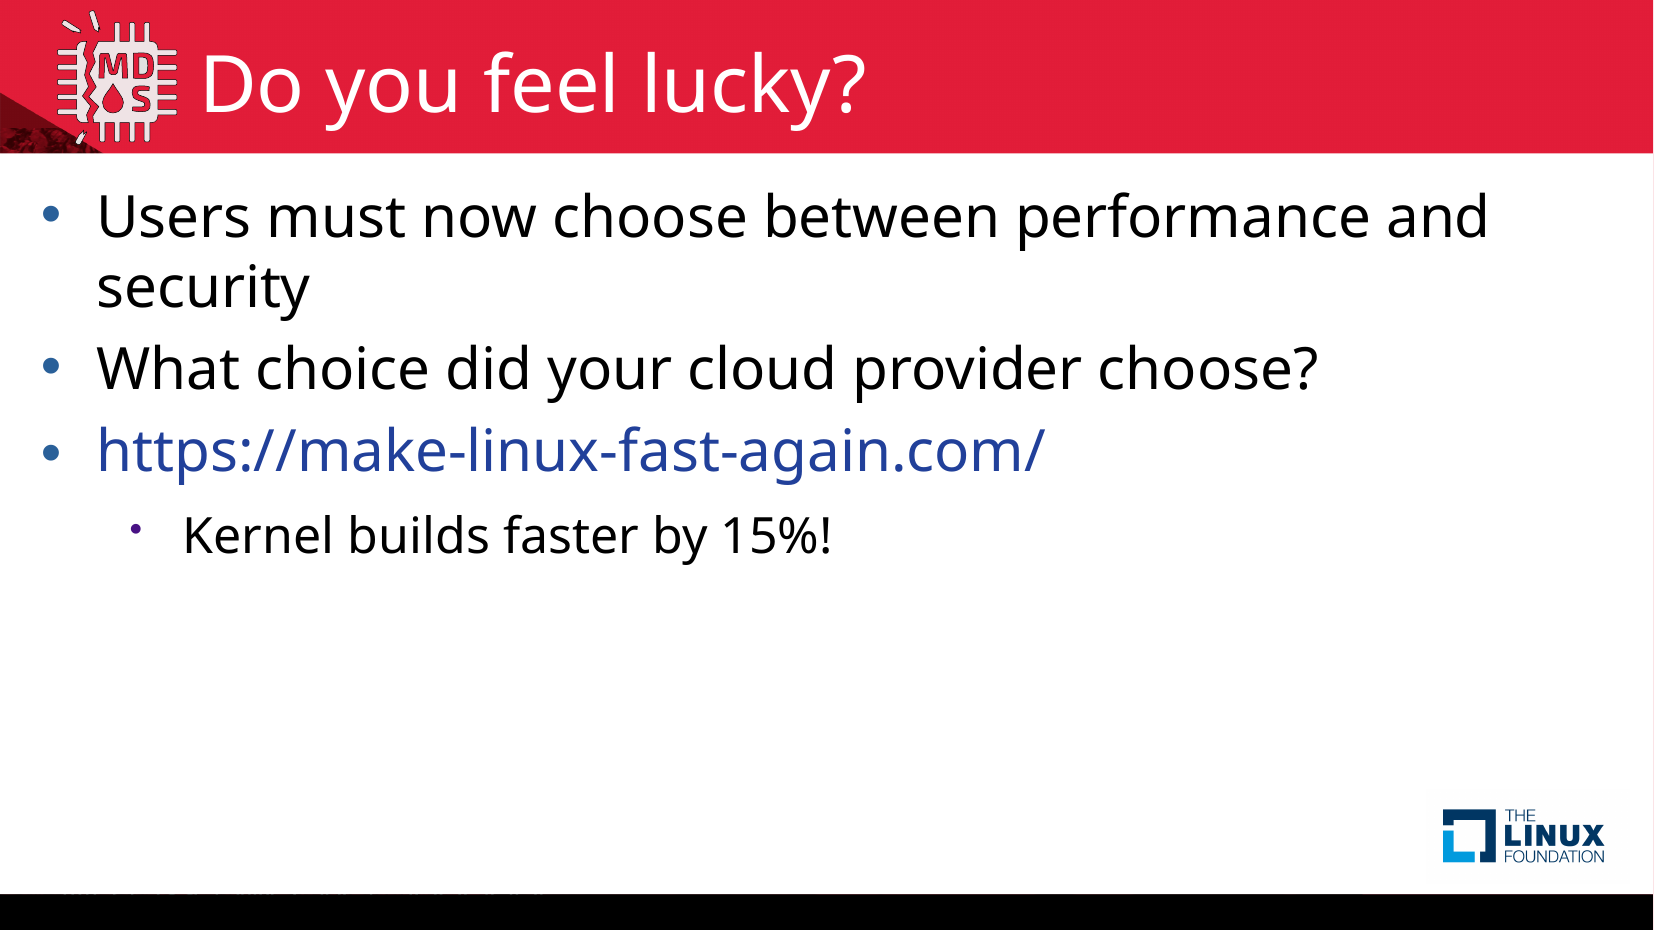

# Do you feel lucky?
Users must now choose between performance and security
What choice did your cloud provider choose?
https://make-linux-fast-again.com/
Kernel builds faster by 15%!